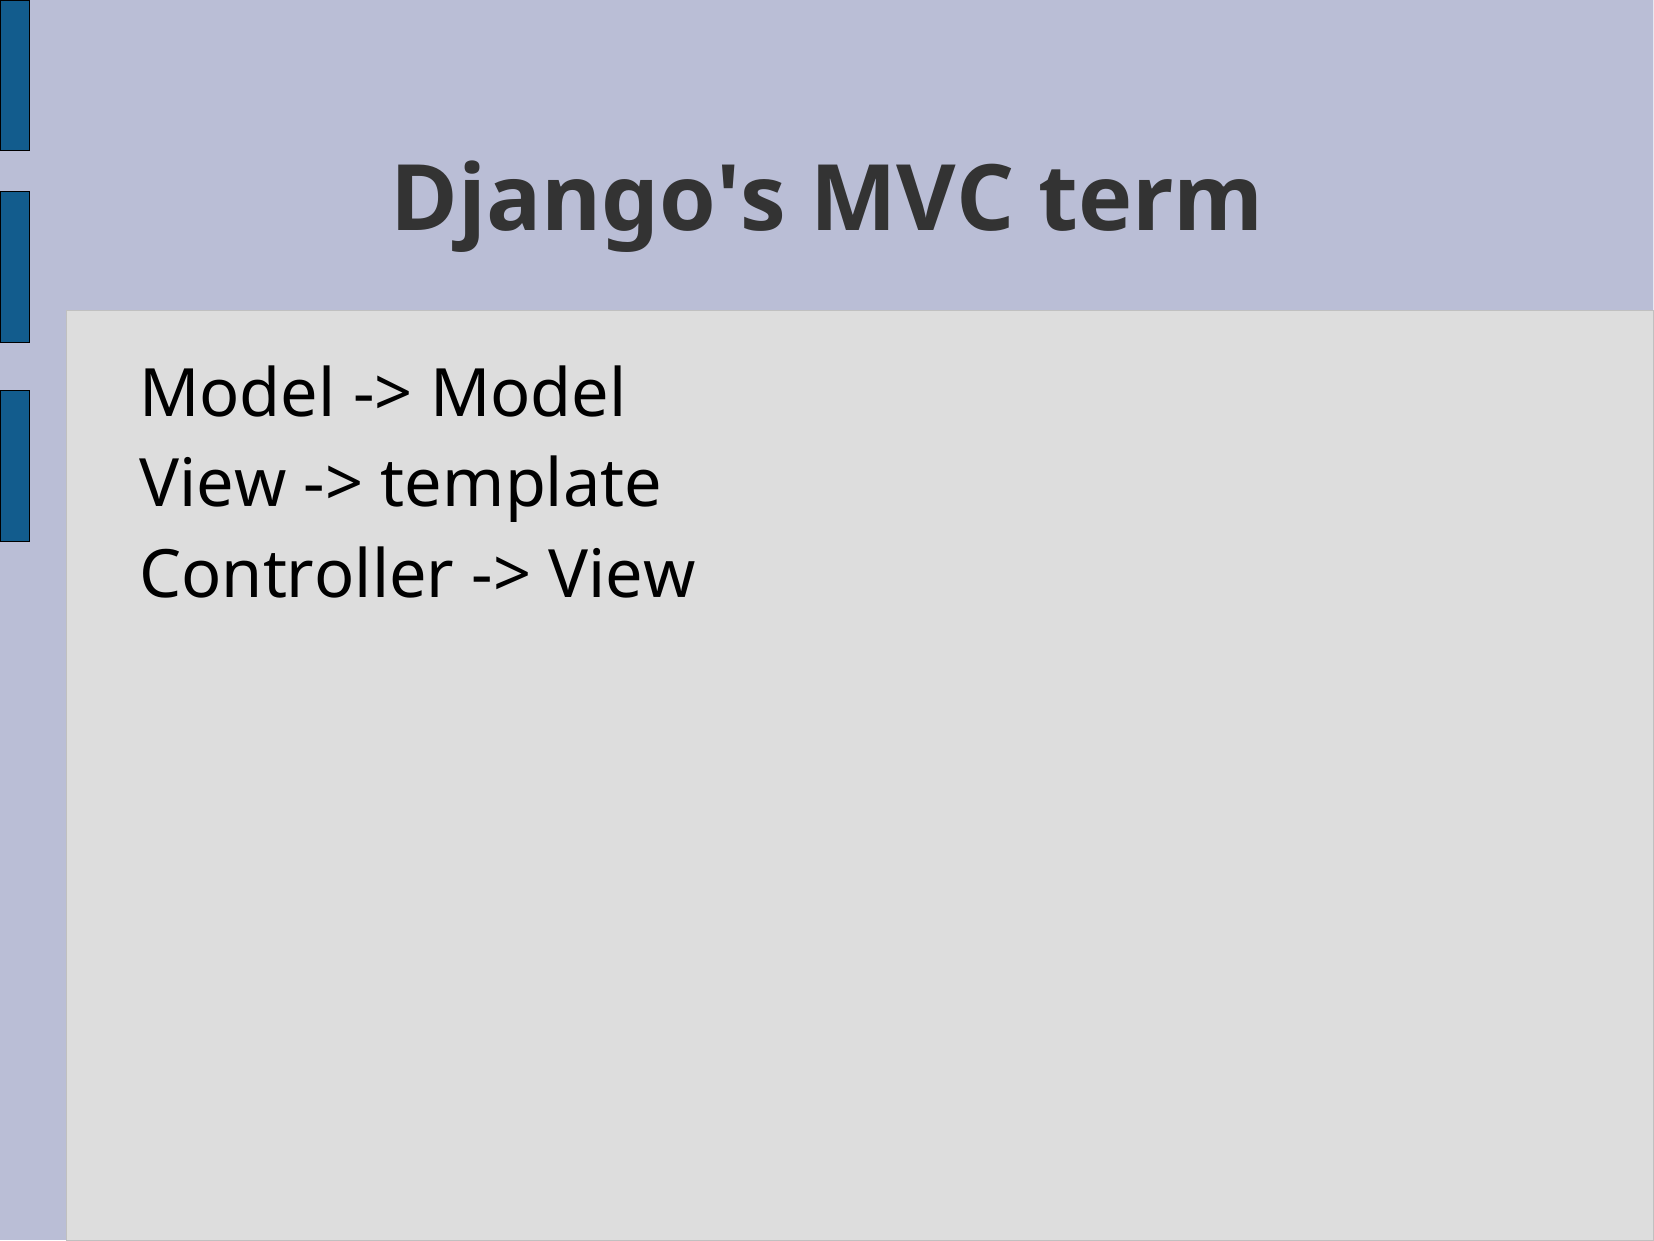

# Django's MVC term
Model -> Model
View -> template
Controller -> View